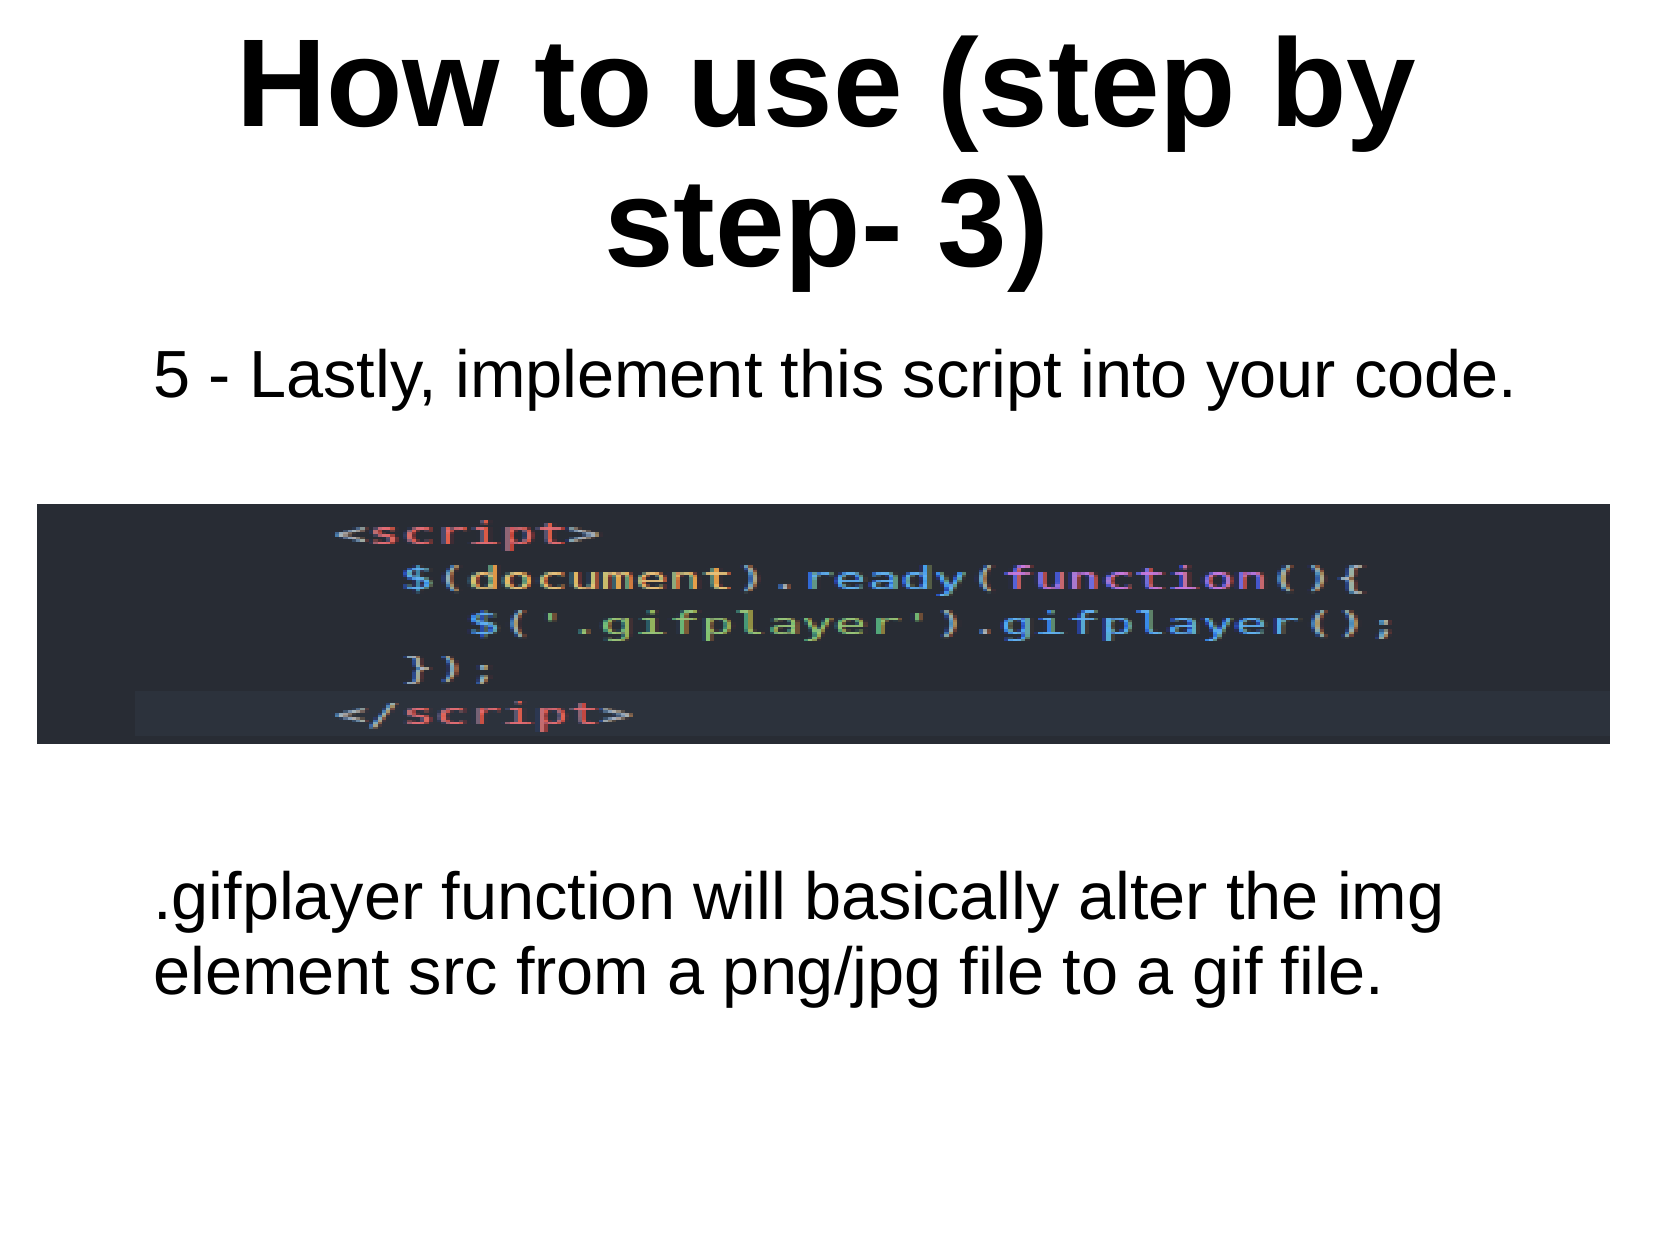

# How to use (step by step- 3)
5 - Lastly, implement this script into your code.
.gifplayer function will basically alter the img element src from a png/jpg file to a gif file.